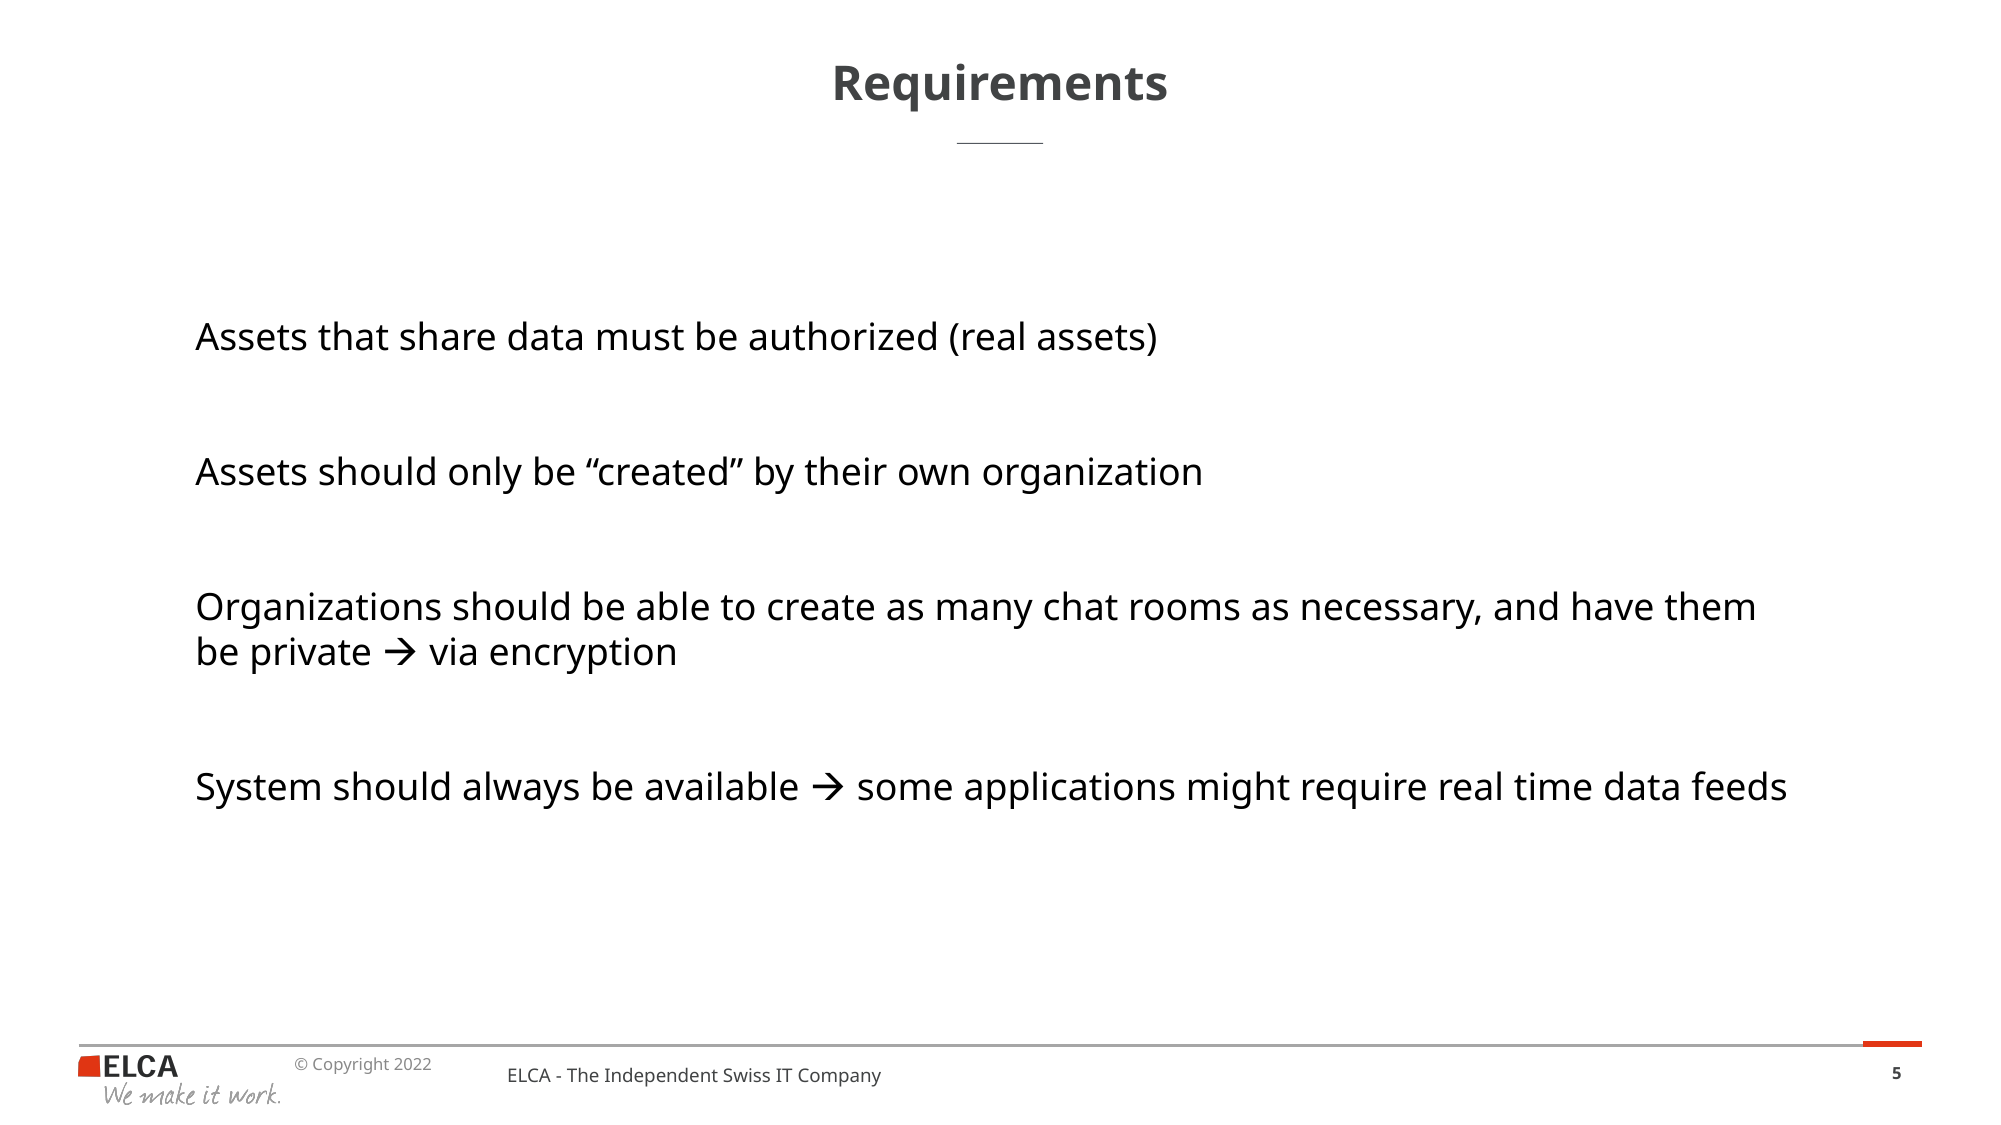

# Requirements
Assets that share data must be authorized (real assets)
Assets should only be “created” by their own organization
Organizations should be able to create as many chat rooms as necessary, and have them be private  via encryption
System should always be available  some applications might require real time data feeds
ELCA - The Independent Swiss IT Company